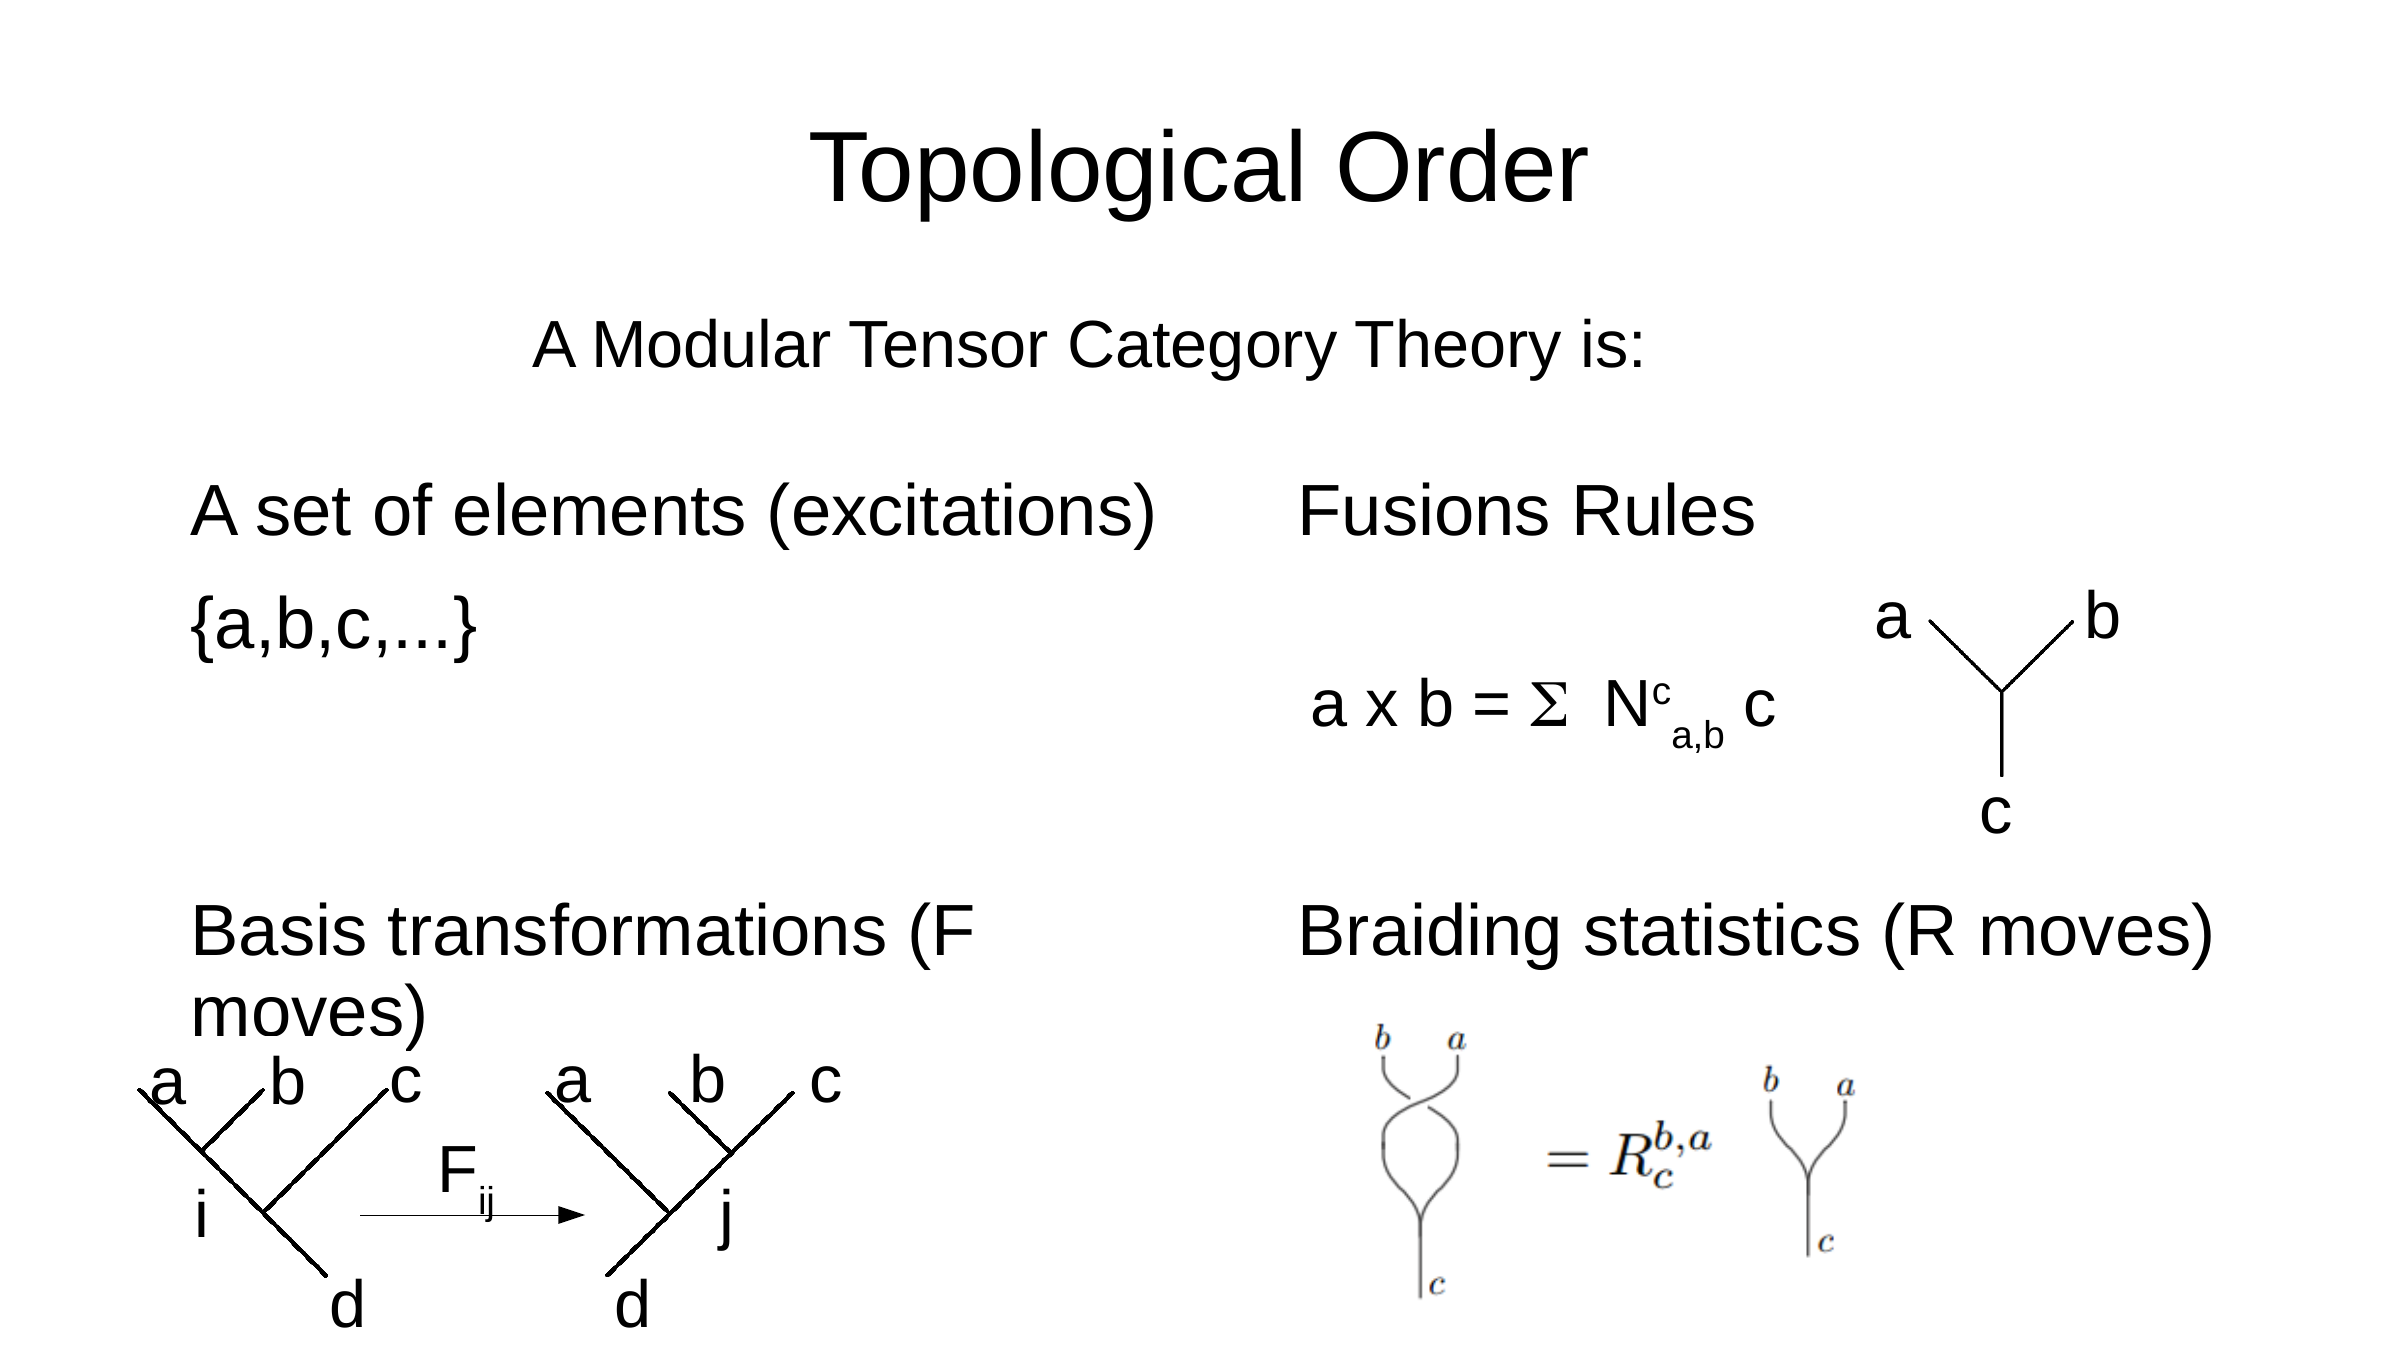

# Topological Order
A Modular Tensor Category Theory is:
A set of elements (excitations)
{a,b,c,...}
Fusions Rules
a
b
a x b = S Nca,b c
c
Basis transformations (F moves)
Braiding statistics (R moves)
c
a
b
c
a
b
Fij
i
j
d
d